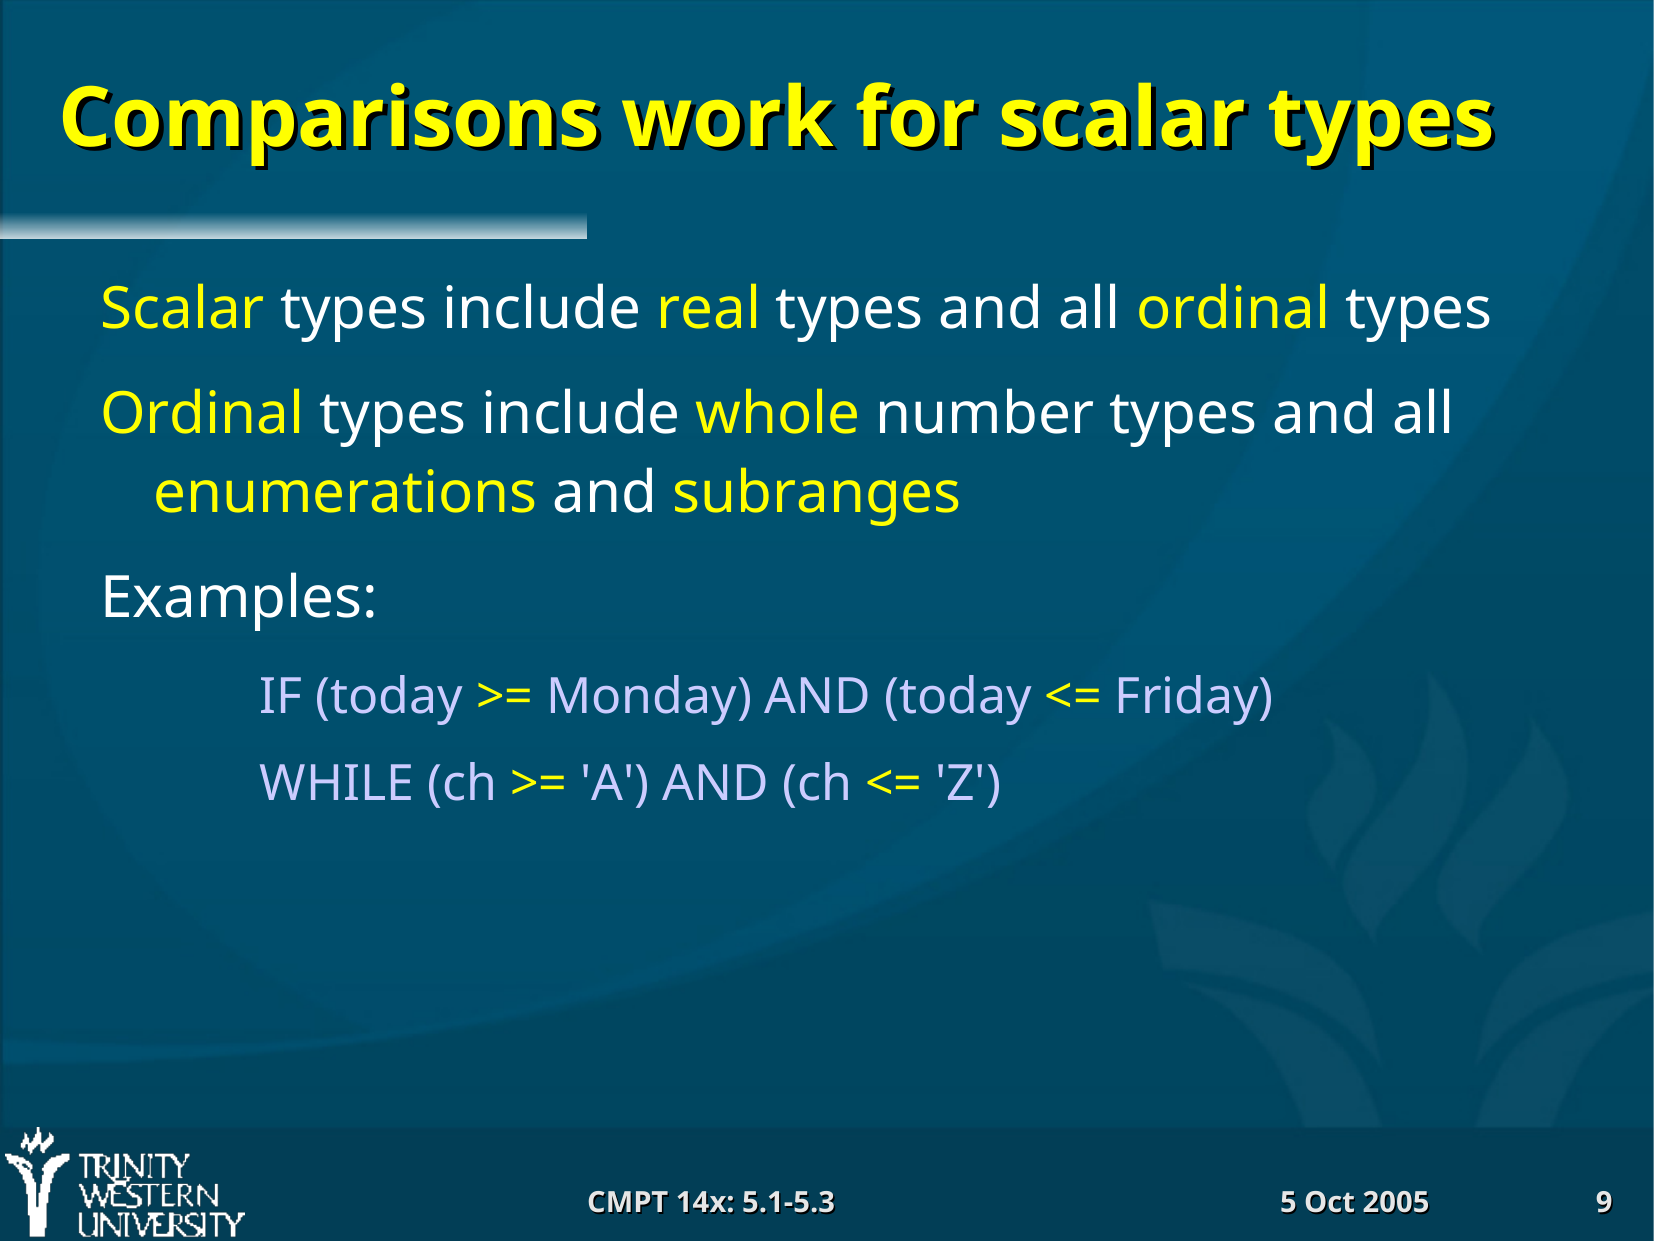

# Comparisons work for scalar types
Scalar types include real types and all ordinal types
Ordinal types include whole number types and all enumerations and subranges
Examples:
IF (today >= Monday) AND (today <= Friday)
WHILE (ch >= 'A') AND (ch <= 'Z')
CMPT 14x: 5.1-5.3
5 Oct 2005
9